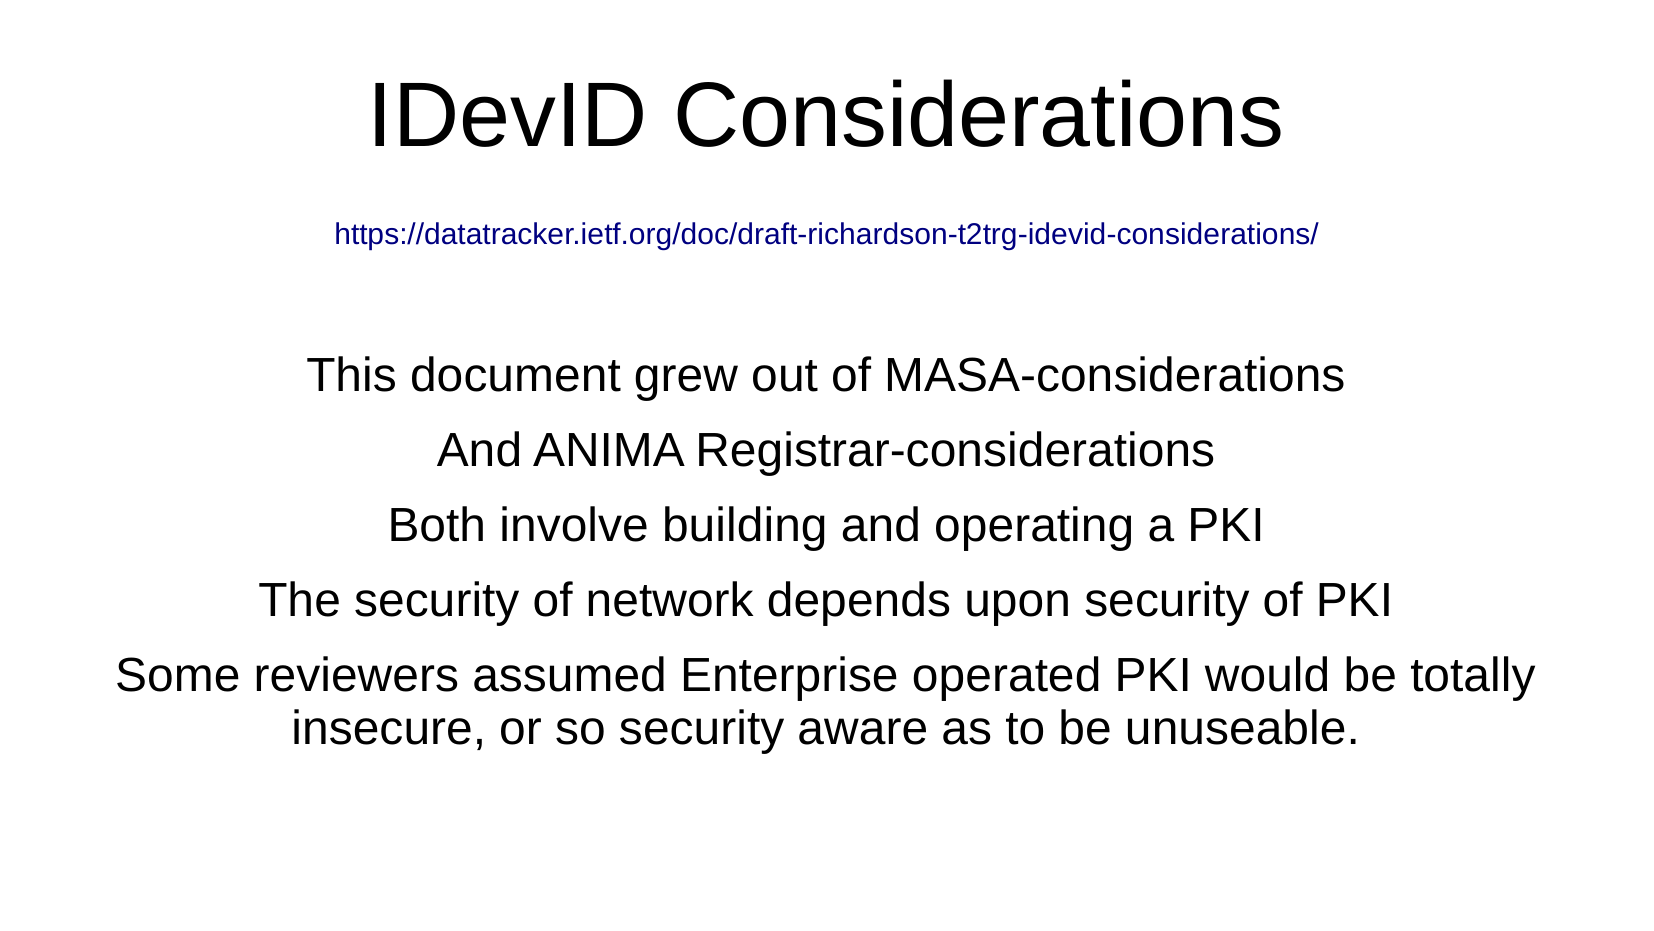

# IDevID Considerations
https://datatracker.ietf.org/doc/draft-richardson-t2trg-idevid-considerations/
This document grew out of MASA-considerations
And ANIMA Registrar-considerations
Both involve building and operating a PKI
The security of network depends upon security of PKI
Some reviewers assumed Enterprise operated PKI would be totally insecure, or so security aware as to be unuseable.